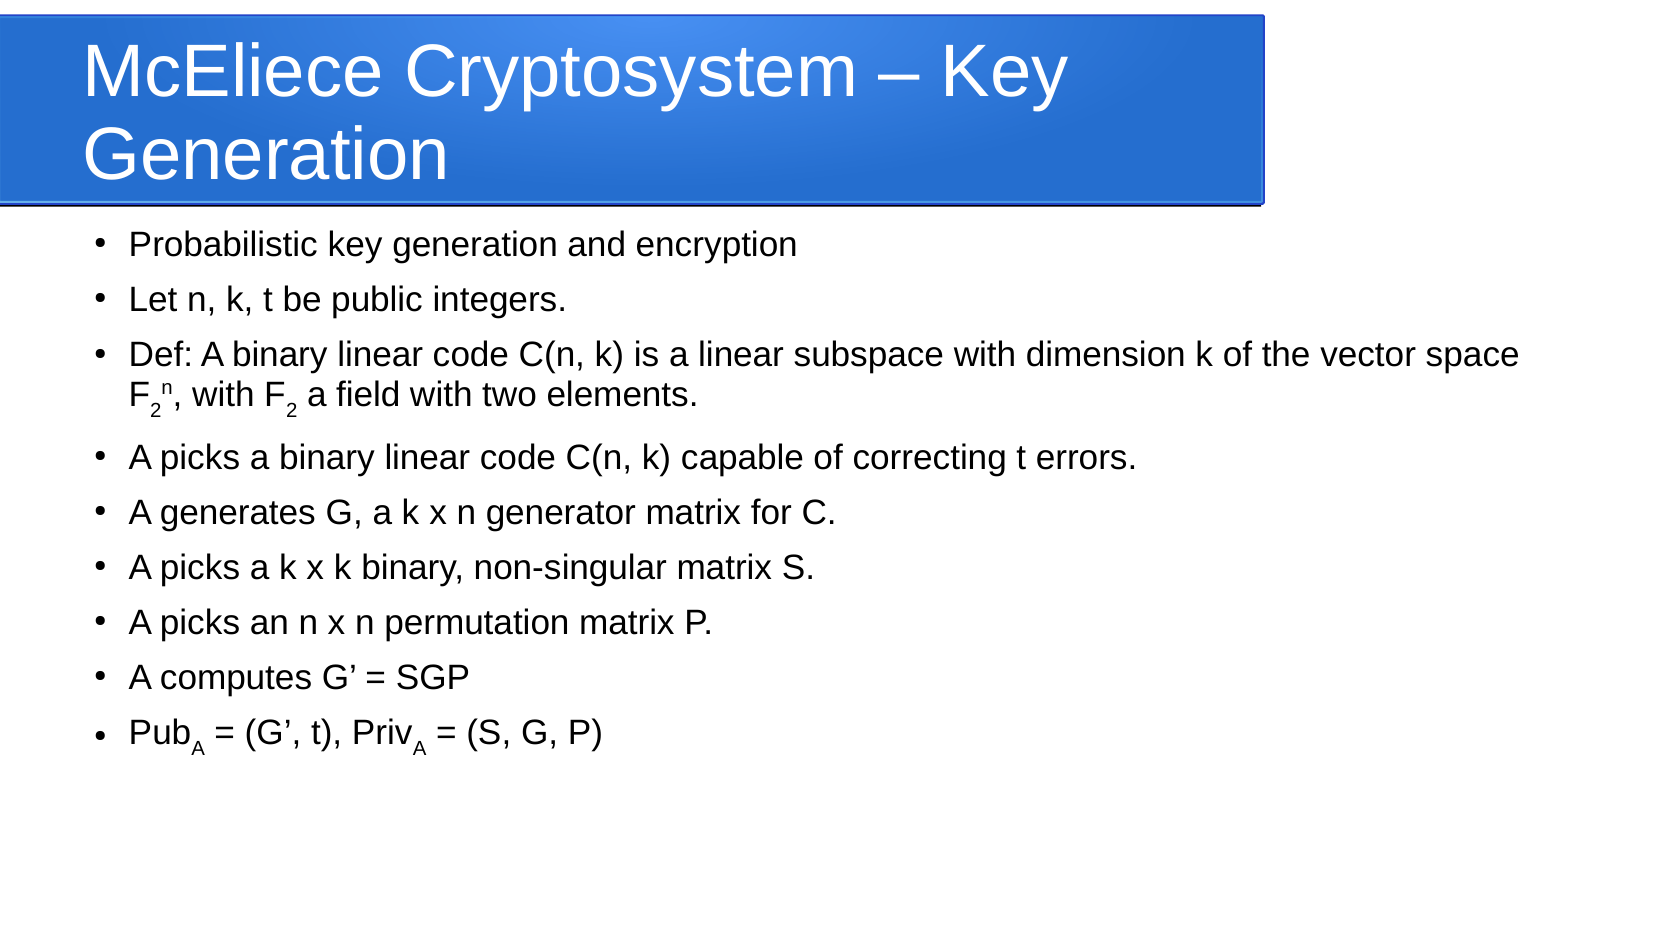

# McEliece Cryptosystem – Key Generation
Probabilistic key generation and encryption
Let n, k, t be public integers.
Def: A binary linear code C(n, k) is a linear subspace with dimension k of the vector space F2n, with F2 a field with two elements.
A picks a binary linear code C(n, k) capable of correcting t errors.
A generates G, a k x n generator matrix for C.
A picks a k x k binary, non-singular matrix S.
A picks an n x n permutation matrix P.
A computes G’ = SGP
PubA = (G’, t), PrivA = (S, G, P)